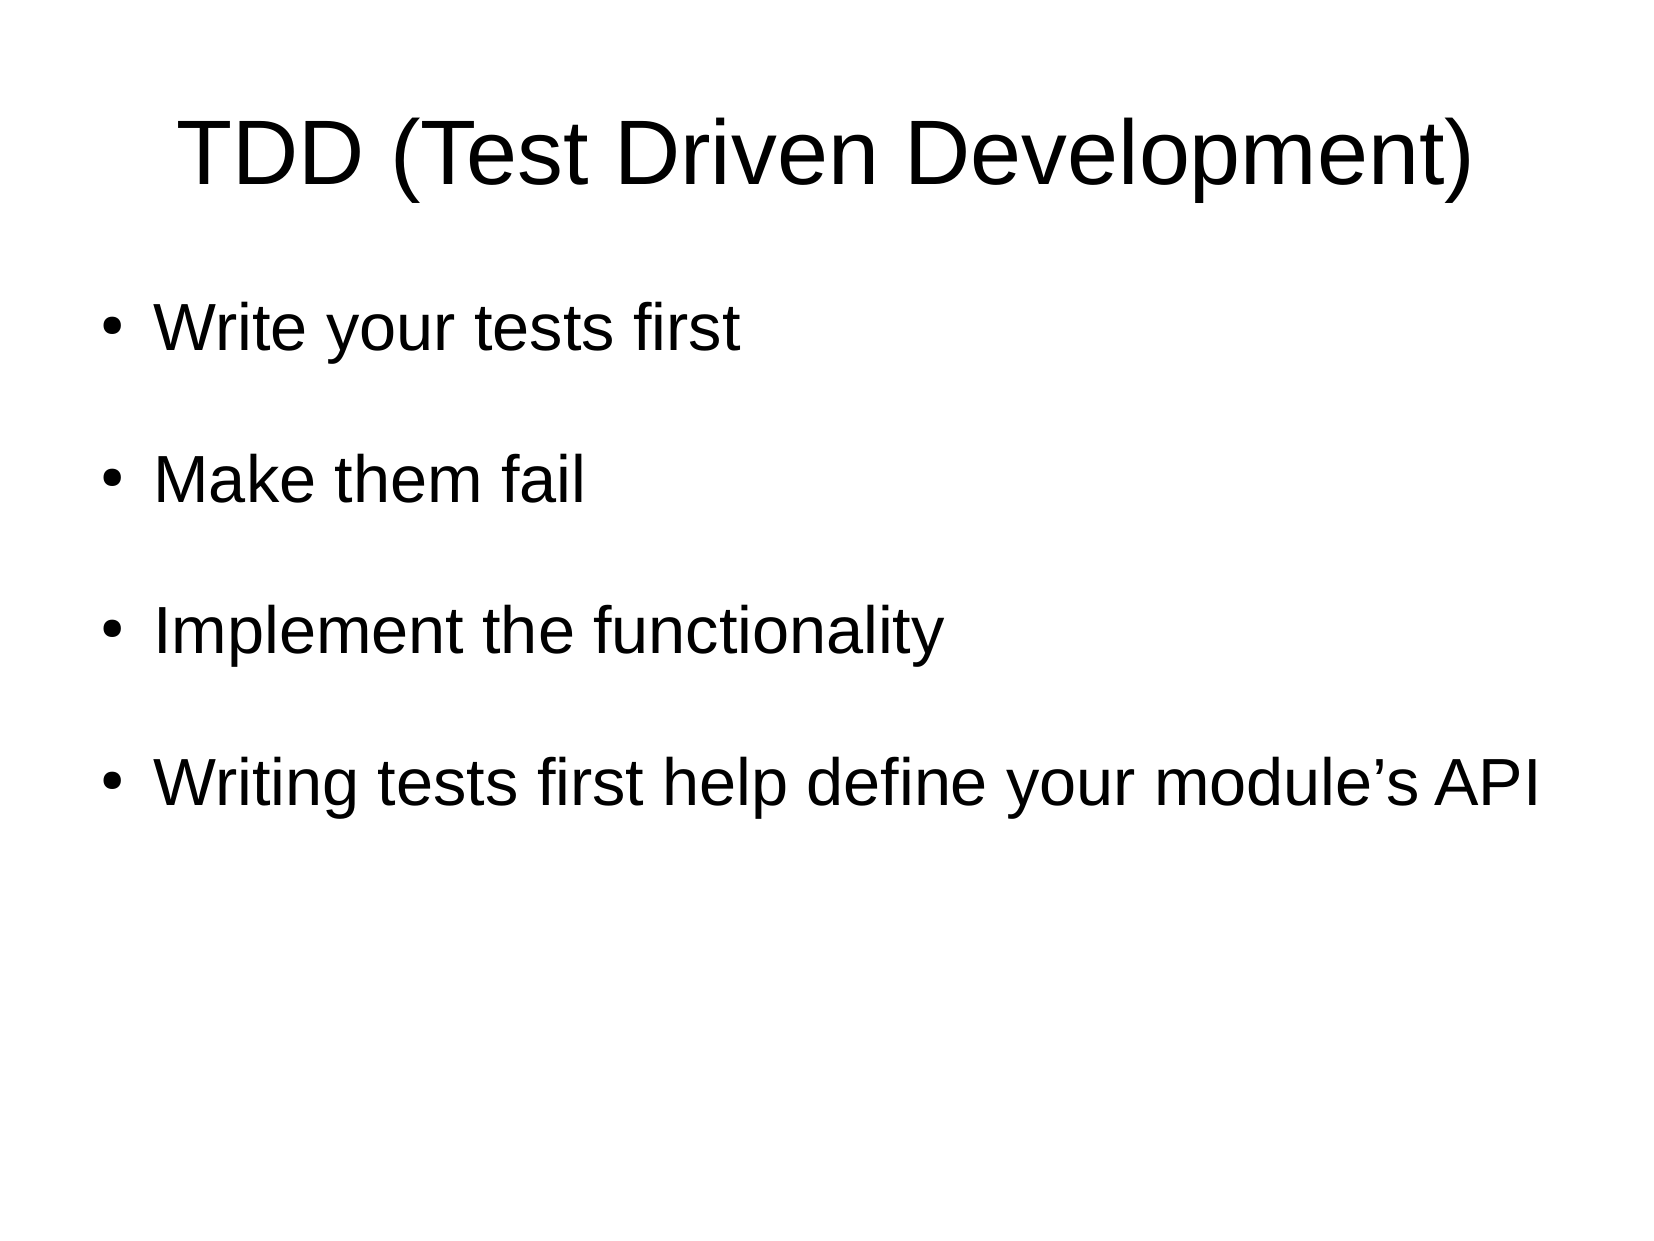

# TDD (Test Driven Development)
Write your tests first
Make them fail
Implement the functionality
Writing tests first help define your module’s API